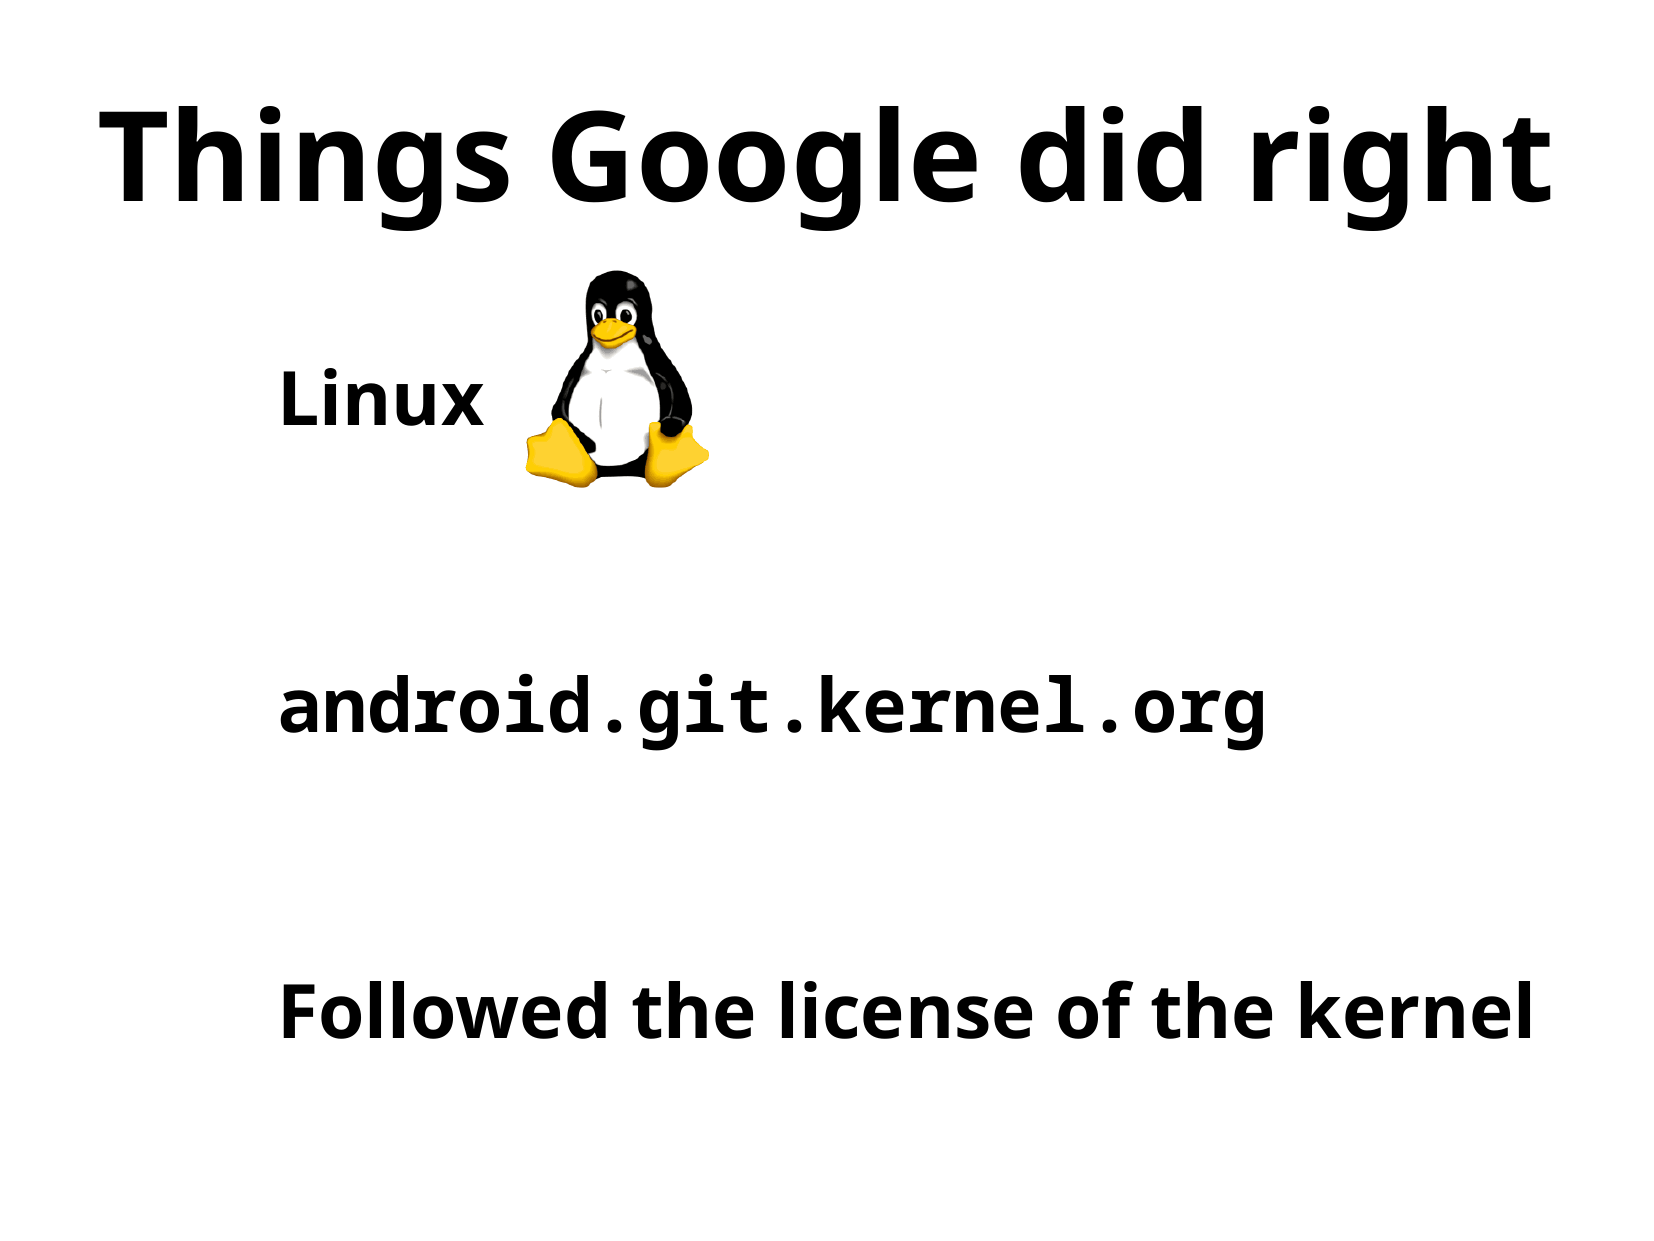

# Things Google did right
Linux
android.git.kernel.org
Followed the license of the kernel